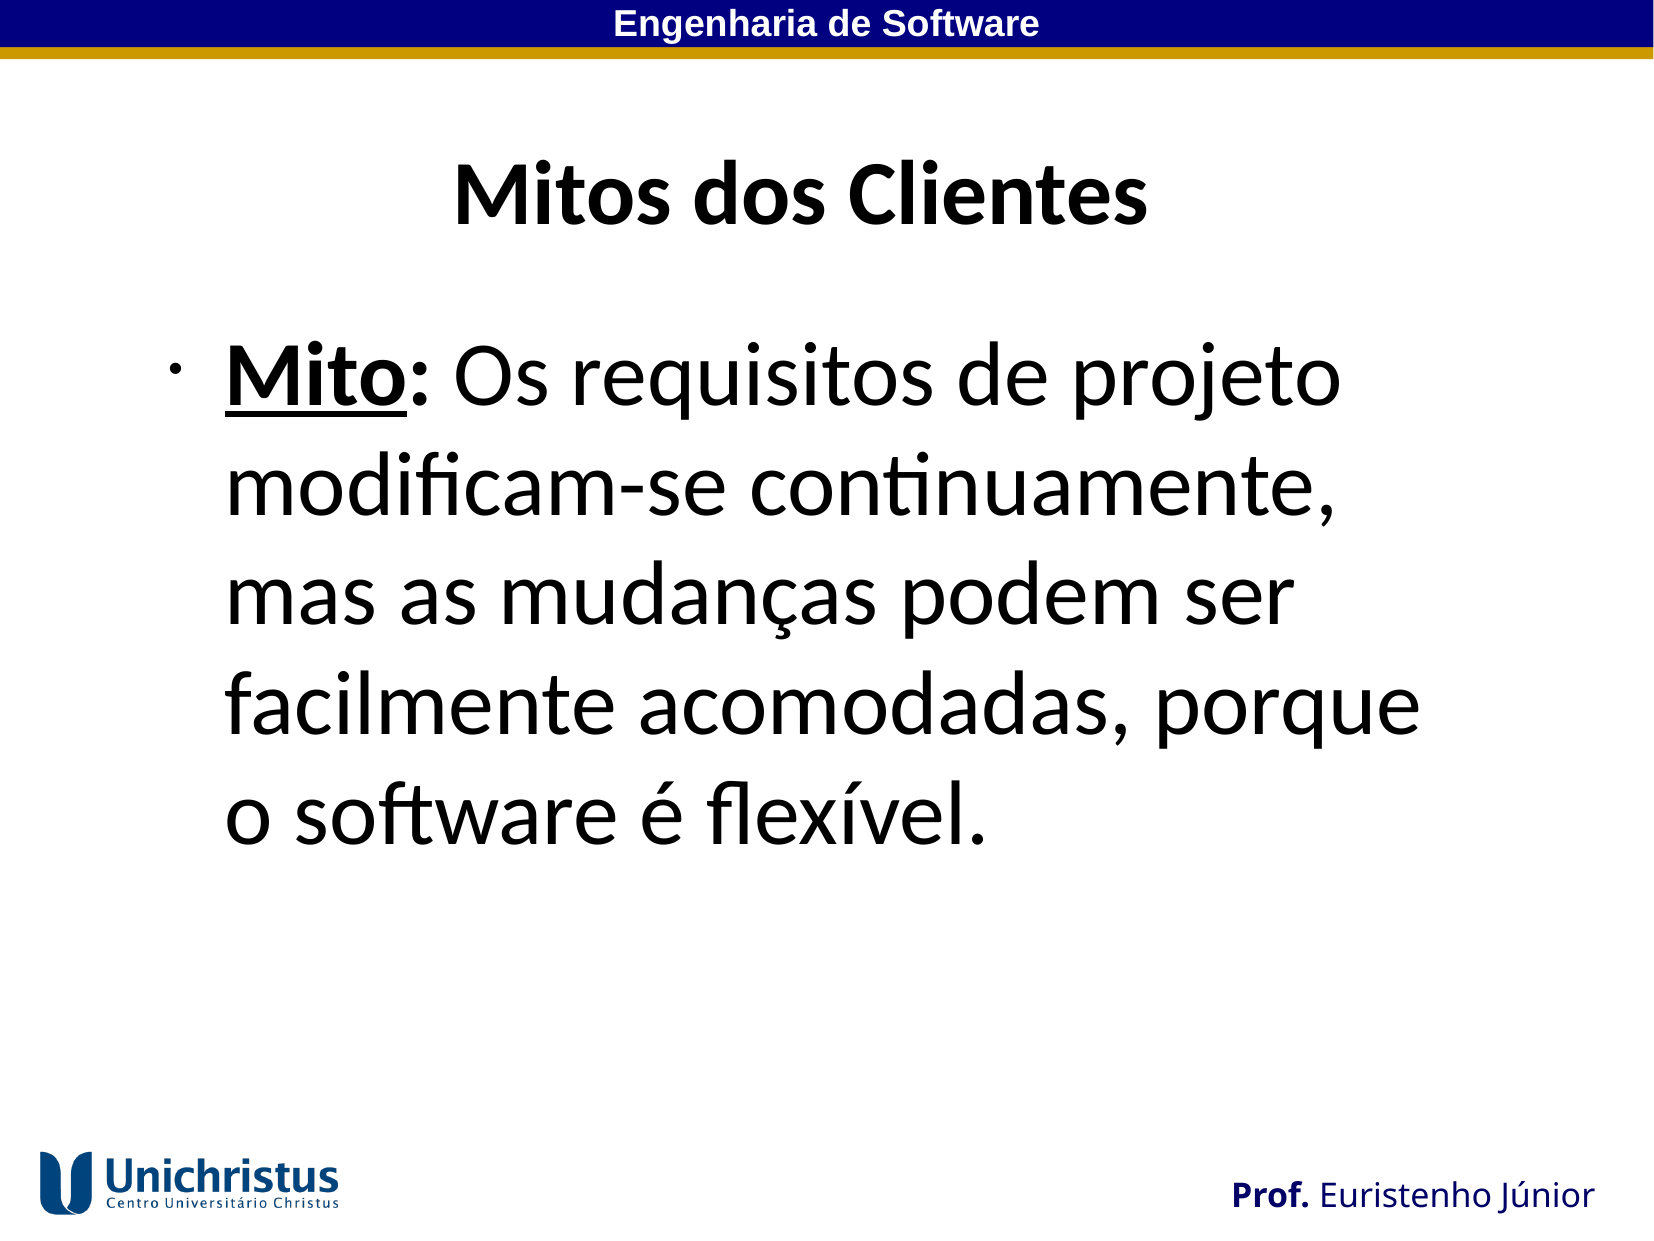

Engenharia de Software
Mitos dos Clientes
# Mito: Os requisitos de projeto modificam-se continuamente, mas as mudanças podem ser facilmente acomodadas, porque o software é flexível.
Prof. Euristenho Júnior